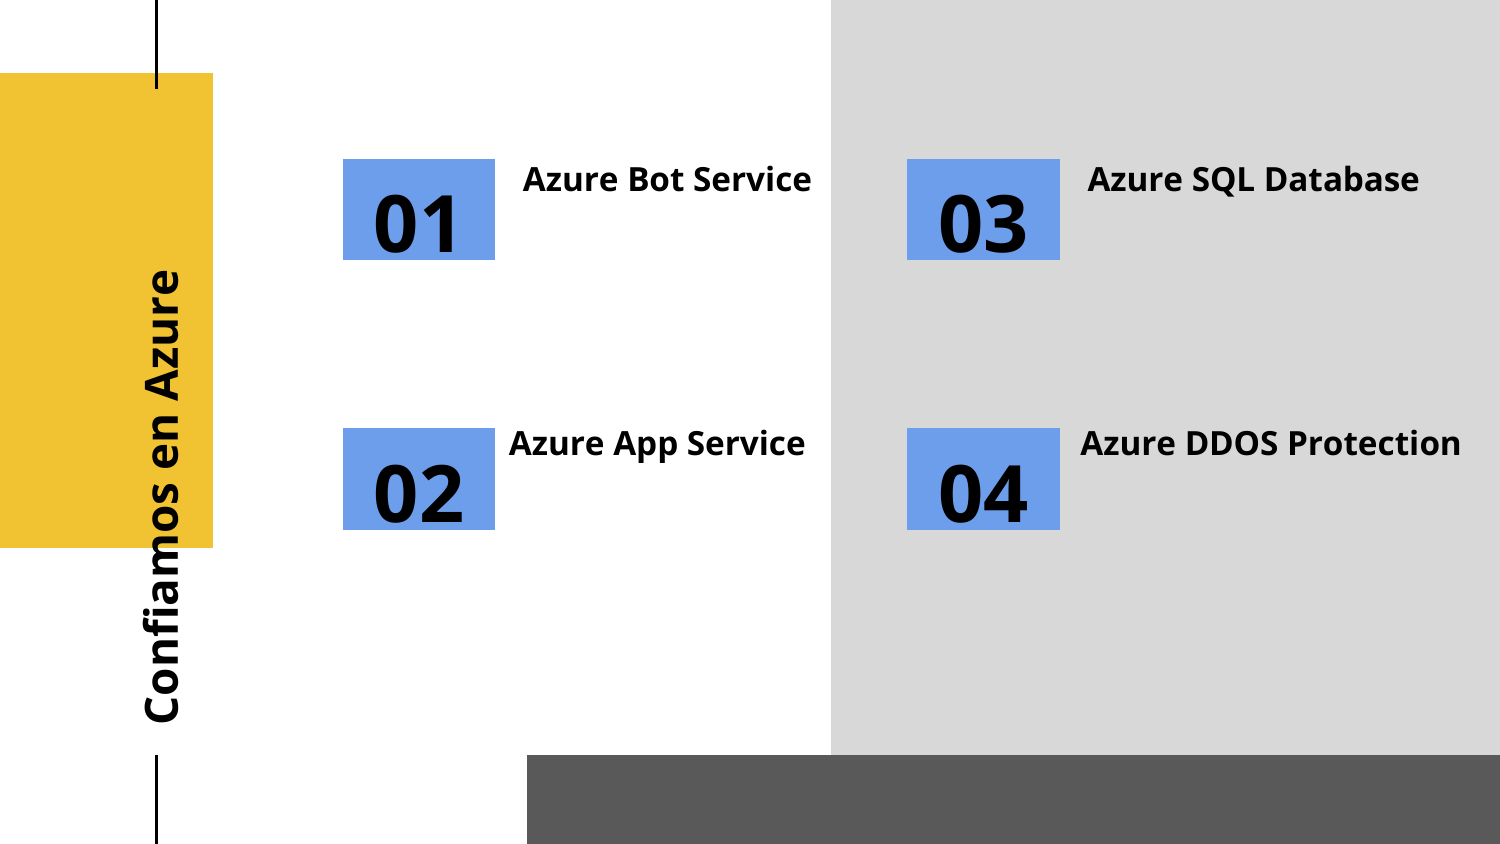

Azure Bot Service
Azure SQL Database
01
03
# Confiamos en Azure
Azure App Service
Azure DDOS Protection
02
04